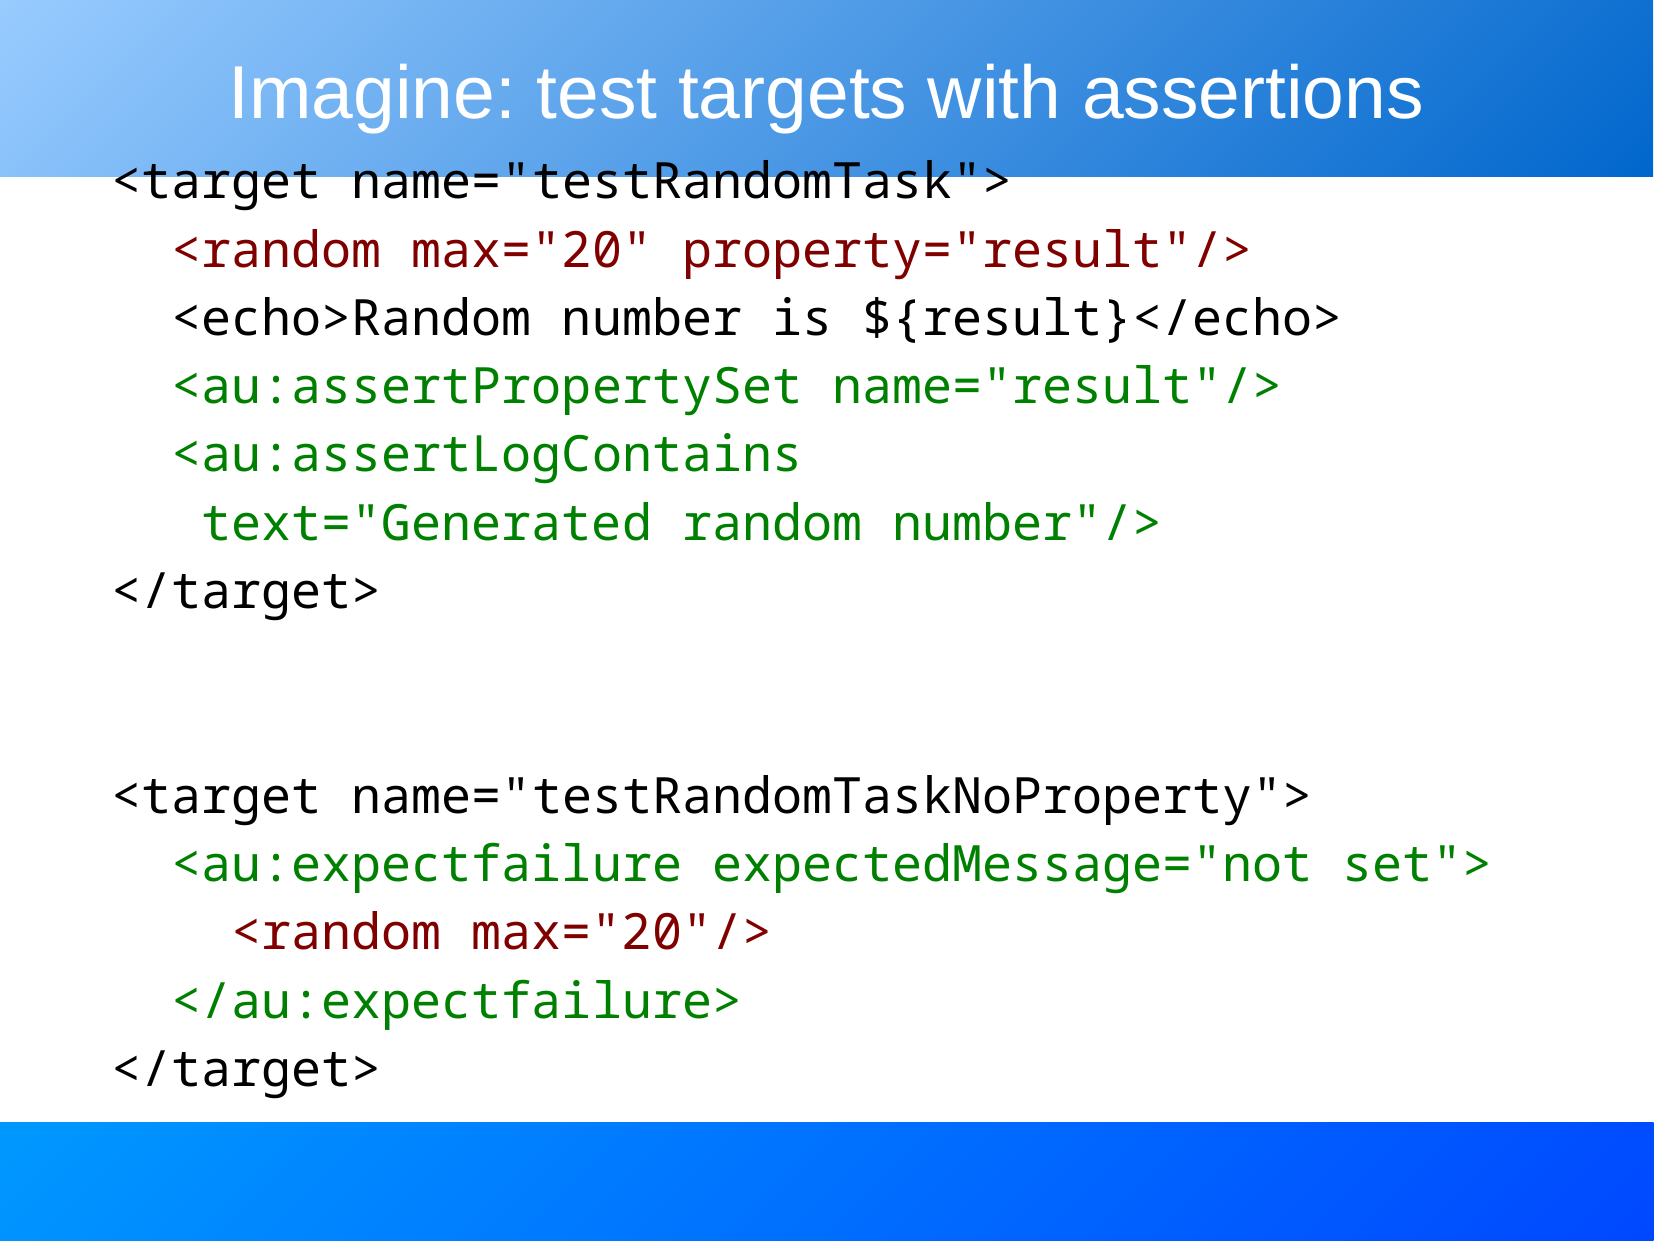

# Imagine: test targets with assertions
 <target name="testRandomTask">
 <random max="20" property="result"/>
 <echo>Random number is ${result}</echo>
 <au:assertPropertySet name="result"/>
 <au:assertLogContains
 text="Generated random number"/>
 </target>
 <target name="testRandomTaskNoProperty">
 <au:expectfailure expectedMessage="not set">
 <random max="20"/>
 </au:expectfailure>
 </target>